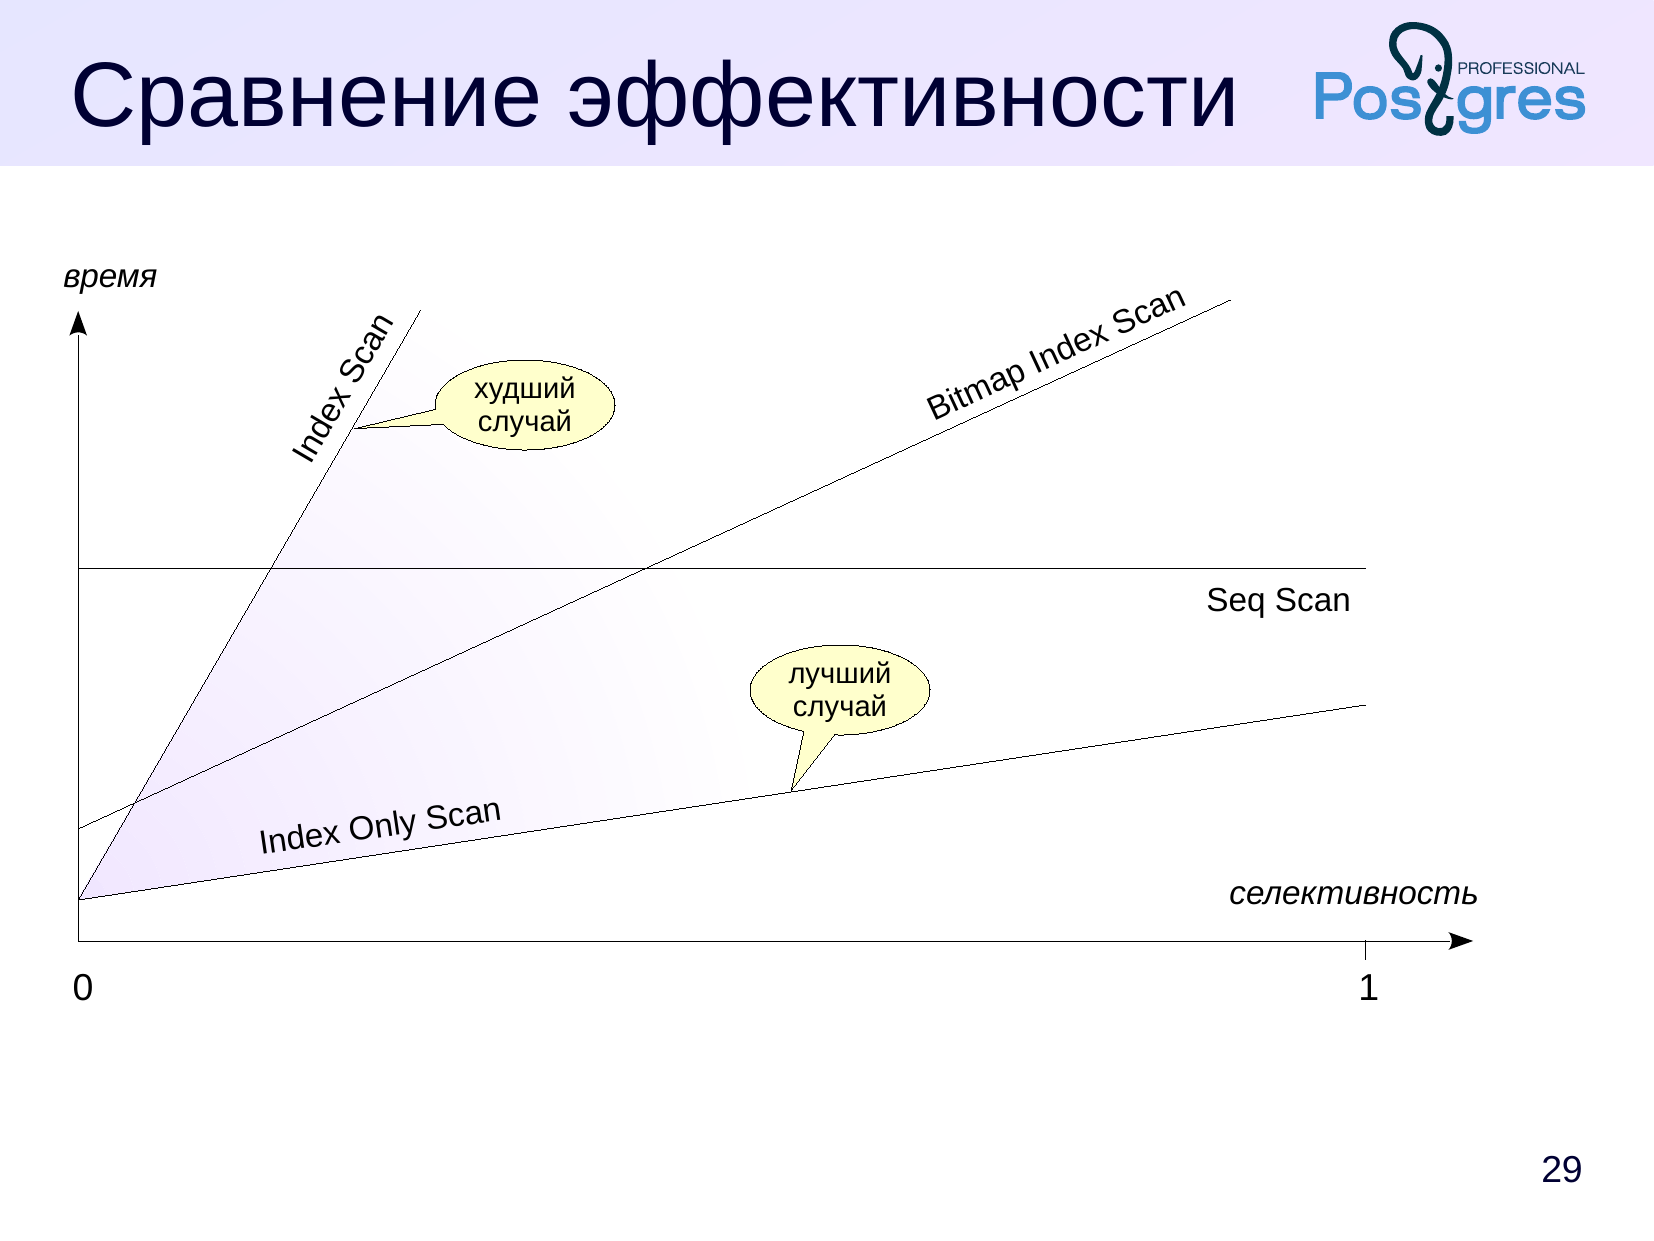

# Сравнение эффективности
время
Bitmap Index Scan
худший
случай
Index Scan
Seq Scan
лучший
случай
Index Only Scan
селективность
0
1